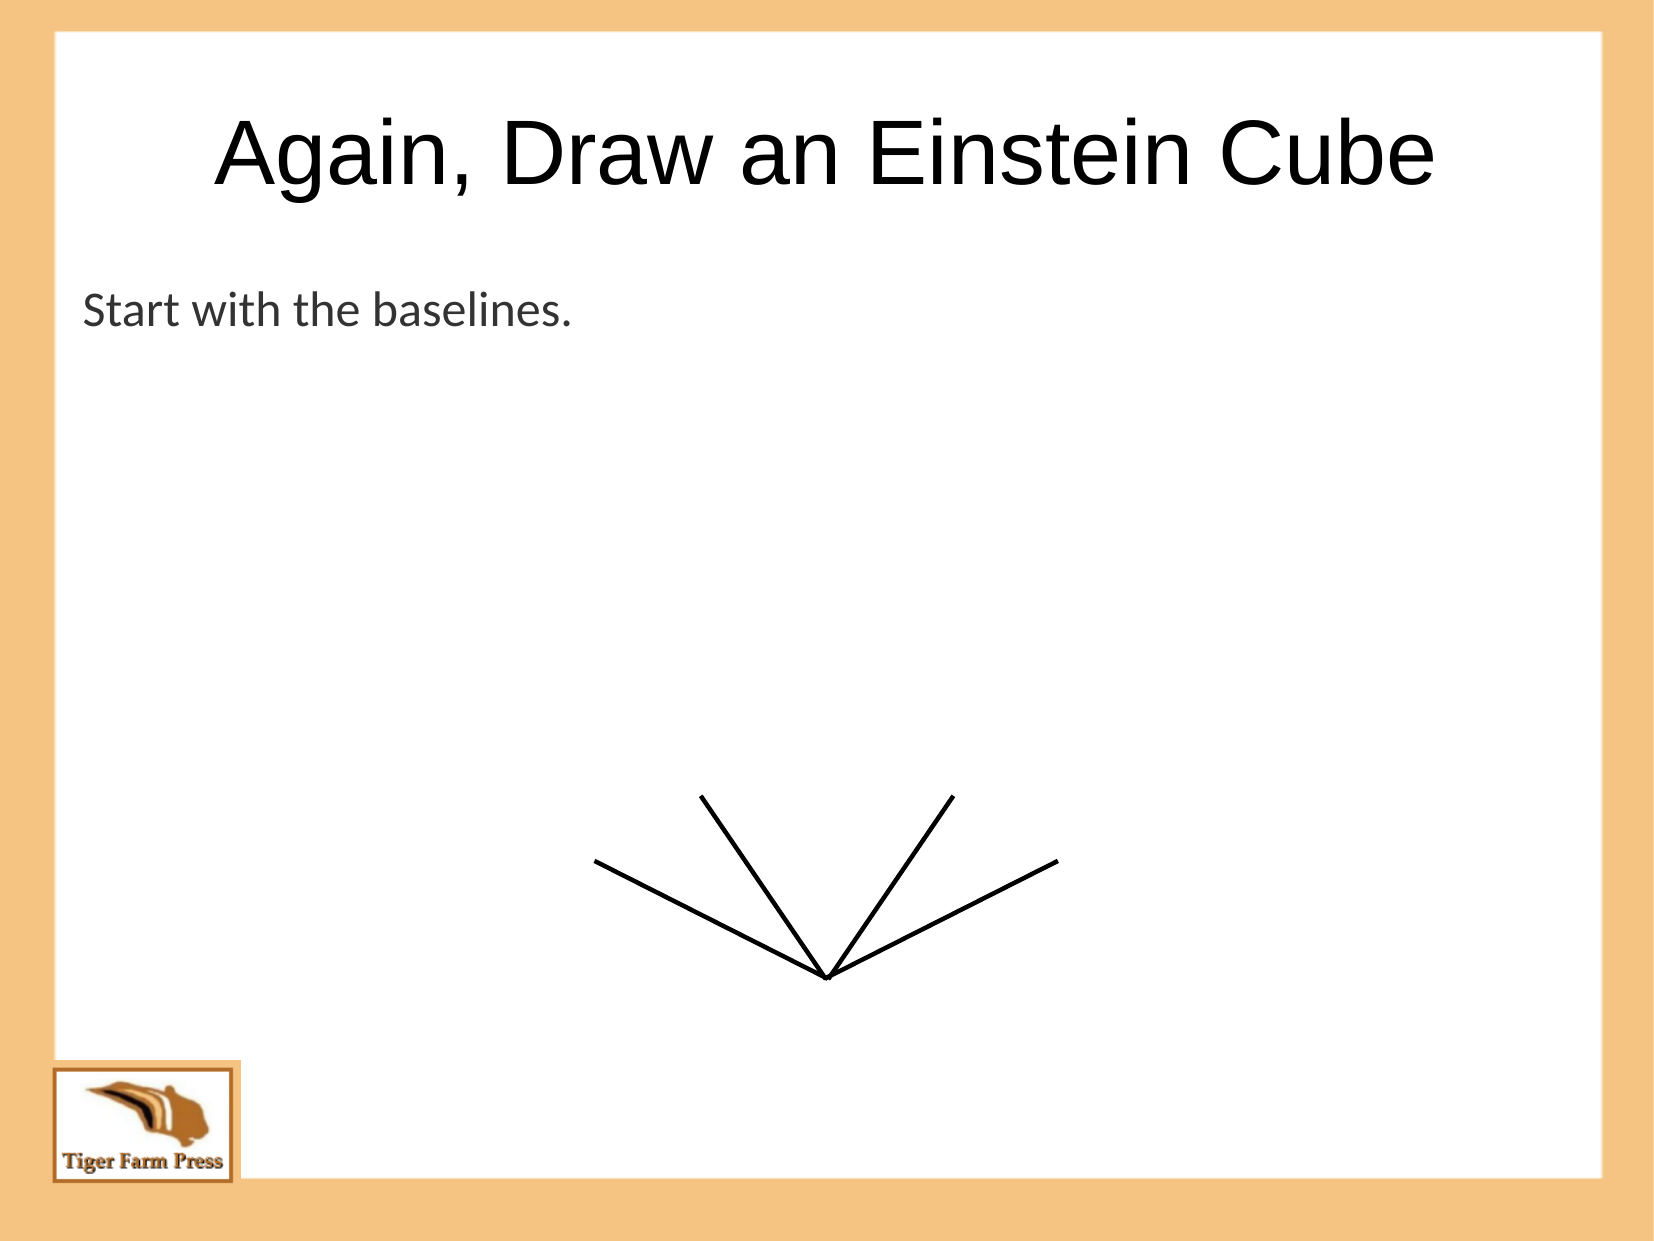

# Again, Draw an Einstein Cube
Start with the baselines.